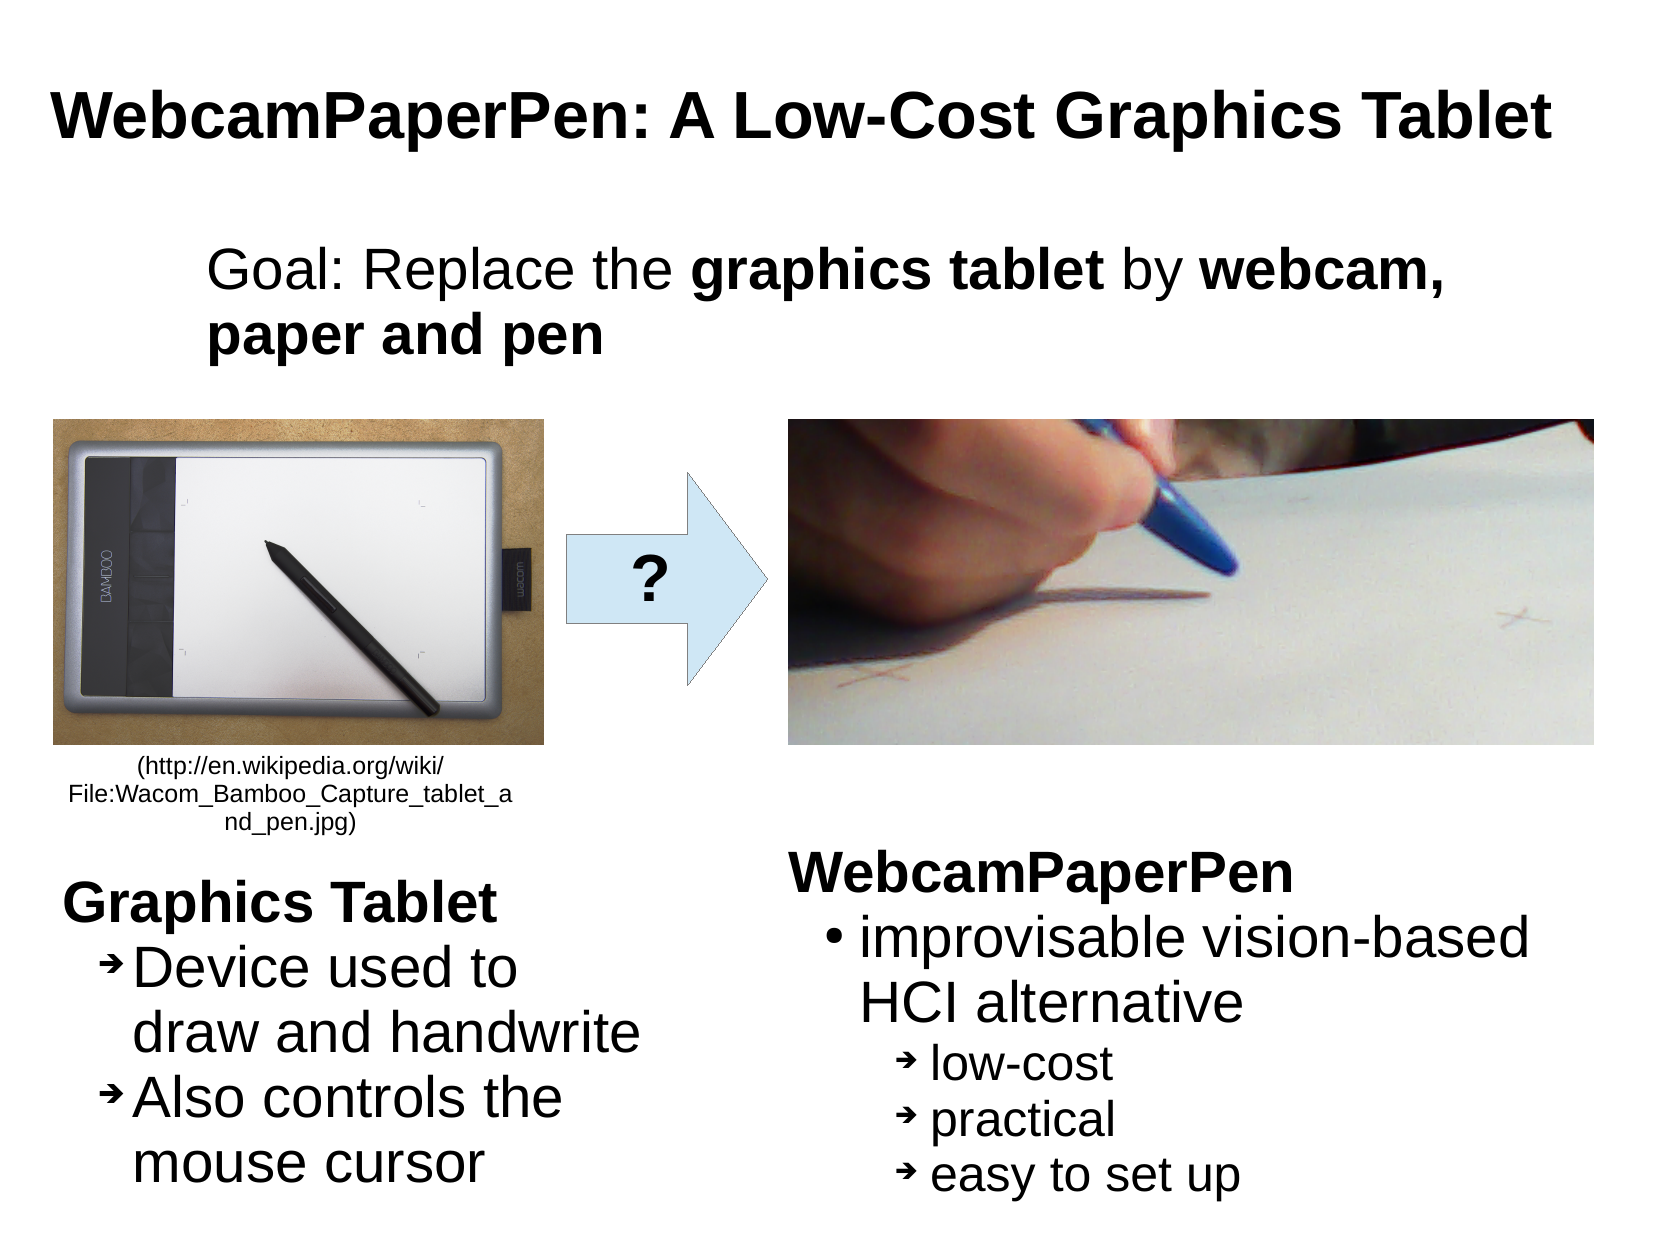

WebcamPaperPen: A Low-Cost Graphics Tablet
# Goal: Replace the graphics tablet by webcam, paper and pen
?
(http://en.wikipedia.org/wiki/File:Wacom_Bamboo_Capture_tablet_and_pen.jpg)
WebcamPaperPen
improvisable vision-based HCI alternative
low-cost
practical
easy to set up
Graphics Tablet
Device used to draw and handwrite
Also controls the mouse cursor